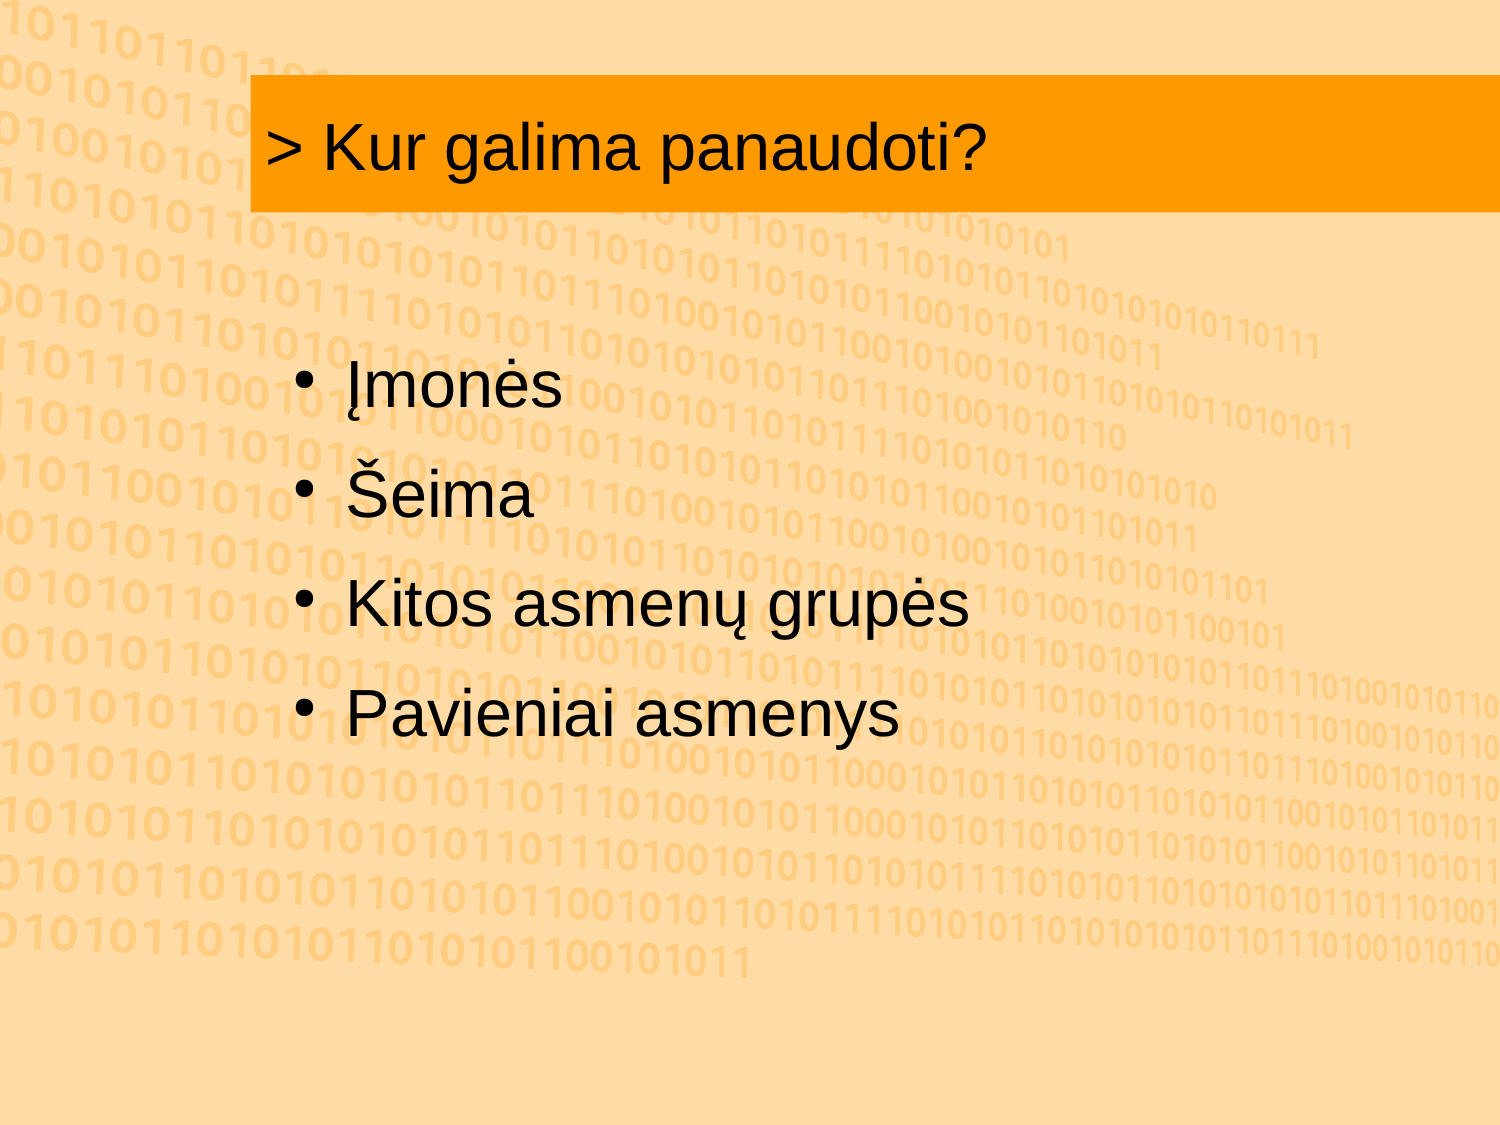

# > Kur galima panaudoti?
Įmonės
Šeima
Kitos asmenų grupės
Pavieniai asmenys